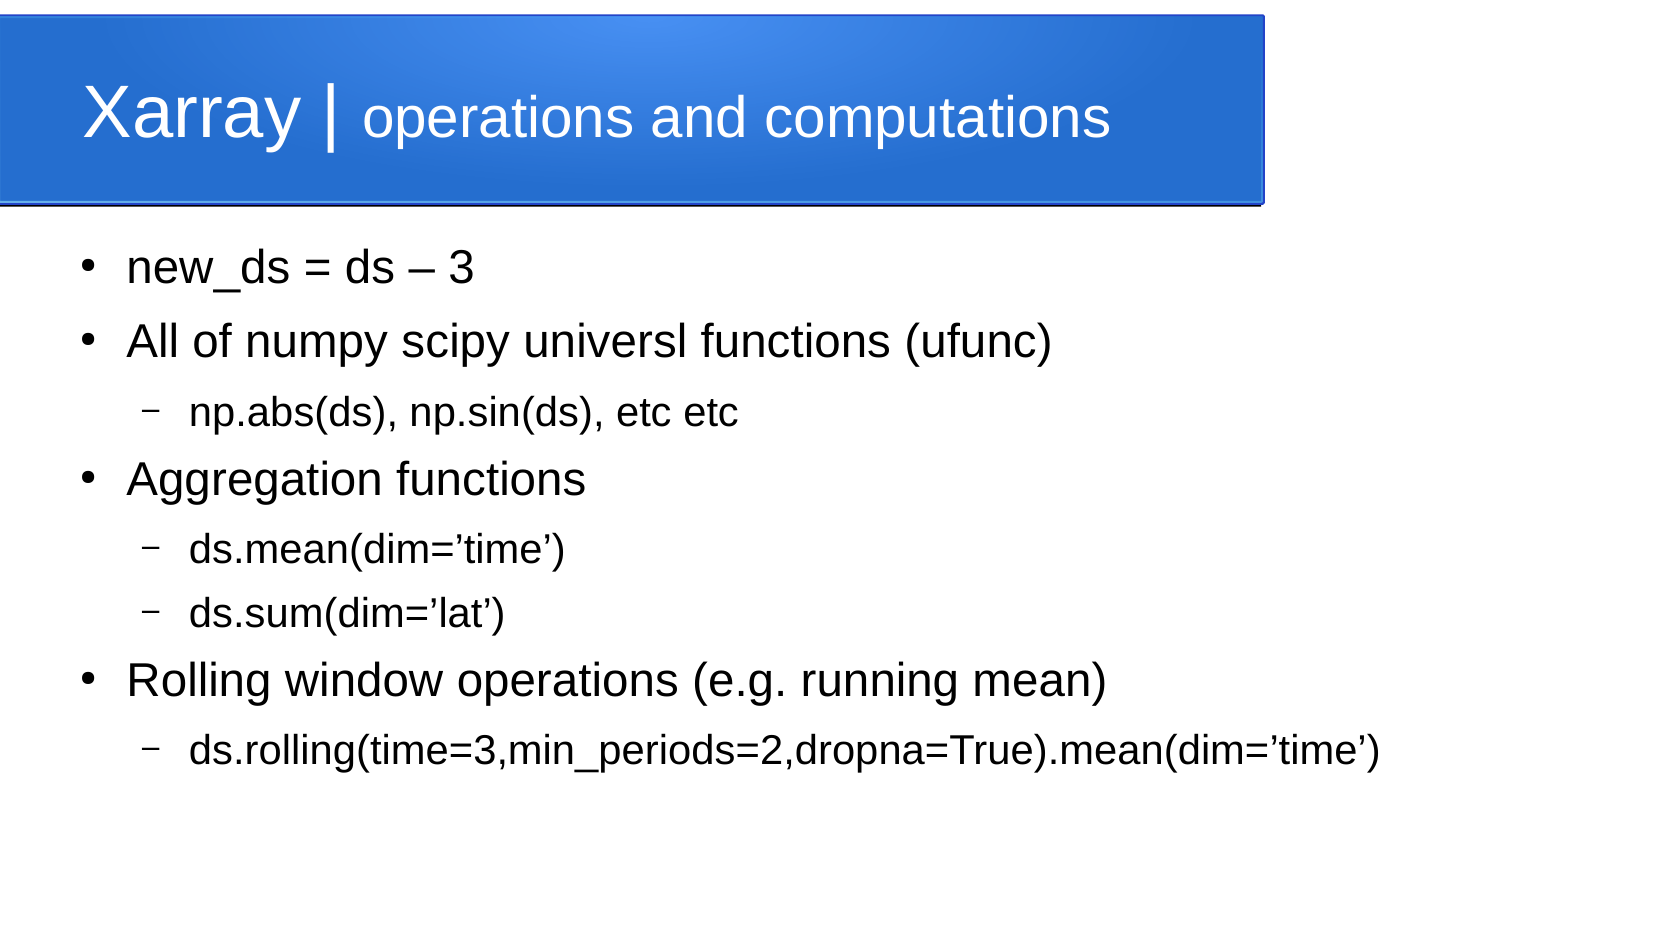

# Xarray | operations and computations
new_ds = ds – 3
All of numpy scipy universl functions (ufunc)
np.abs(ds), np.sin(ds), etc etc
Aggregation functions
ds.mean(dim=’time’)
ds.sum(dim=’lat’)
Rolling window operations (e.g. running mean)
ds.rolling(time=3,min_periods=2,dropna=True).mean(dim=’time’)